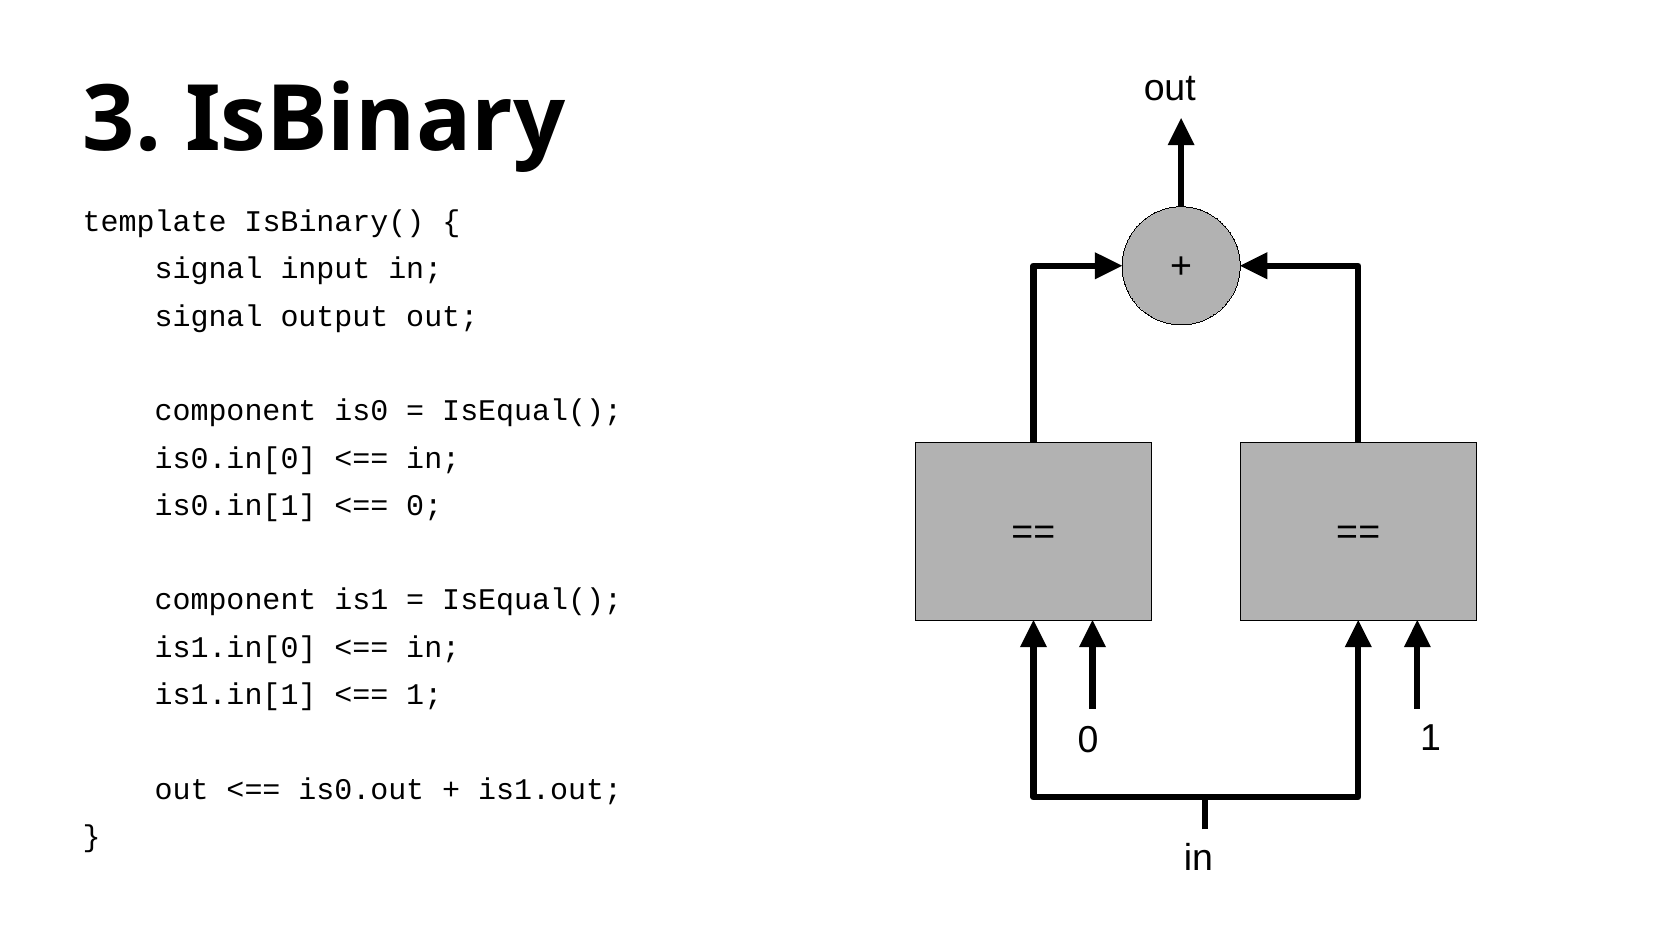

# 3. IsBinary
out
template IsBinary() {
 signal input in;
 signal output out;
 component is0 = IsEqual();
 is0.in[0] <== in;
 is0.in[1] <== 0;
 component is1 = IsEqual();
 is1.in[0] <== in;
 is1.in[1] <== 1;
 out <== is0.out + is1.out;
}
+
==
==
1
0
in